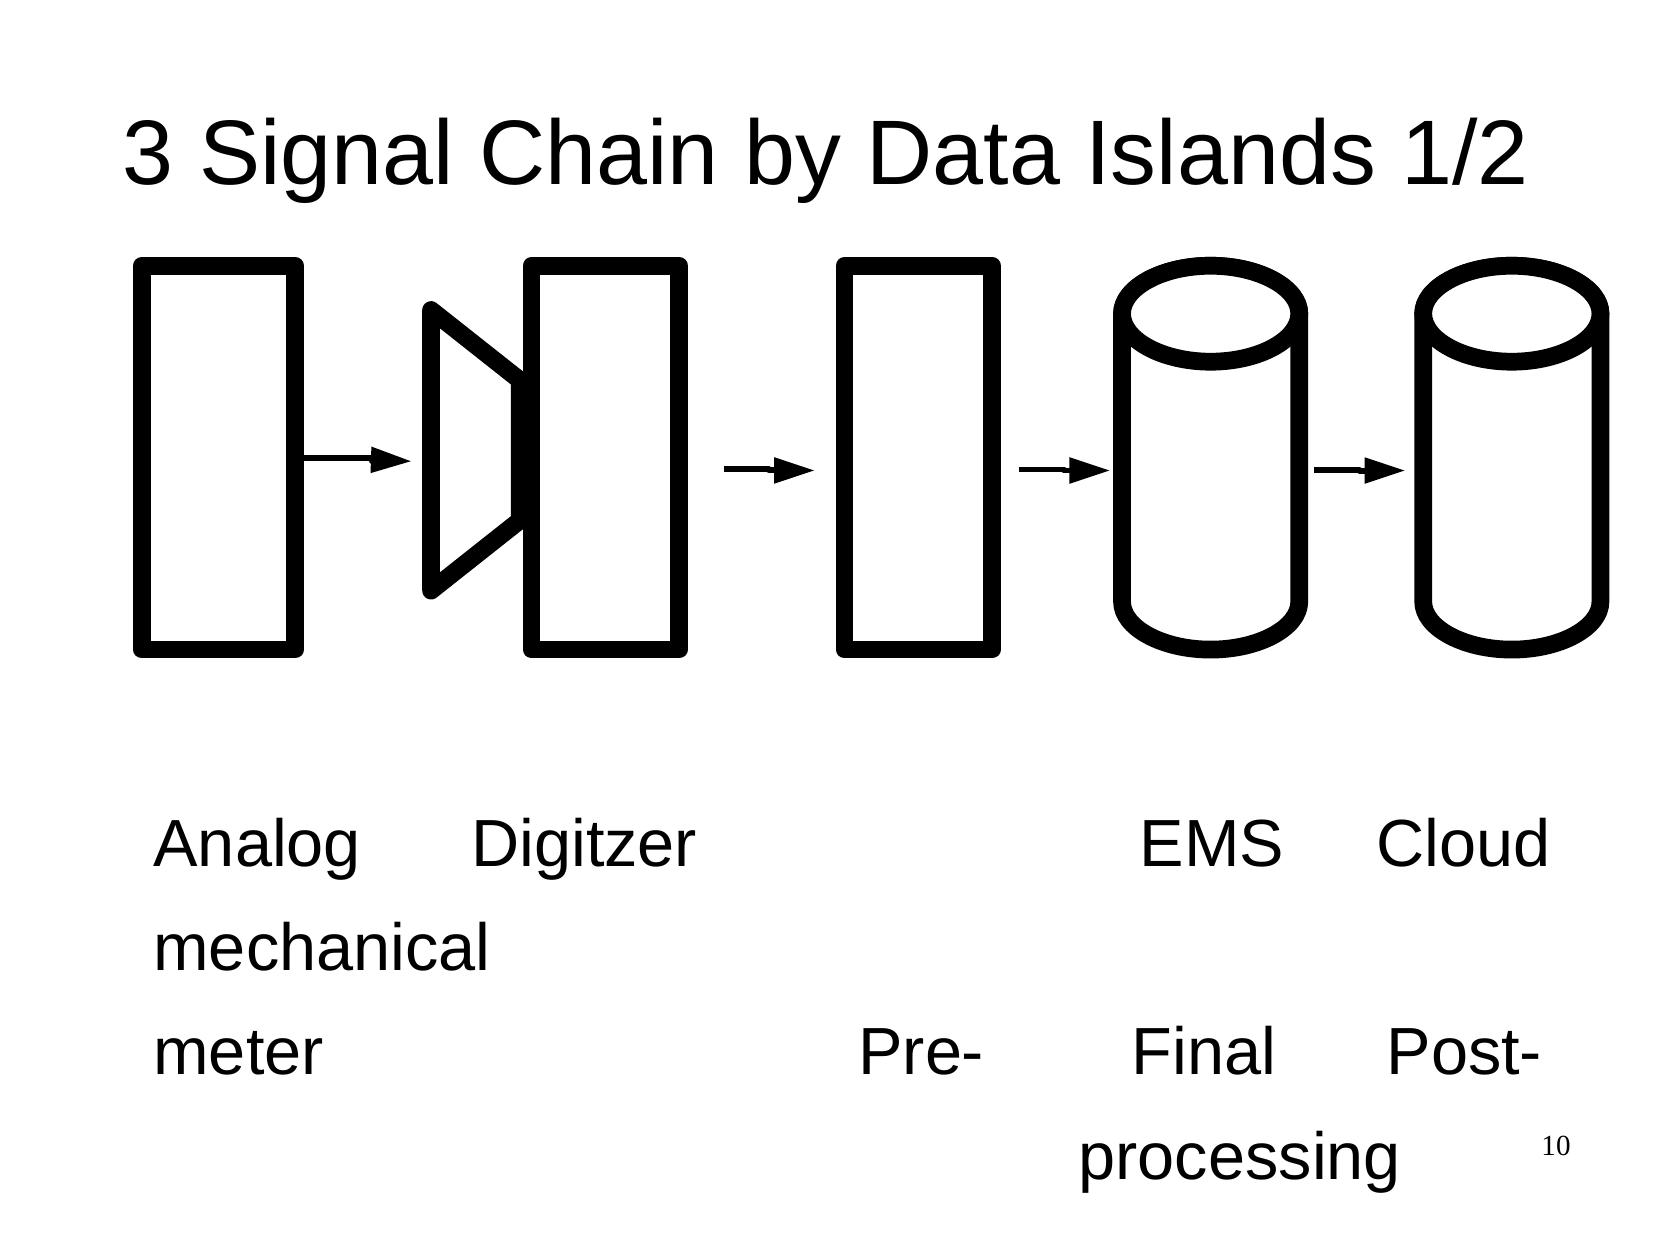

# 3 Signal Chain by Data Islands 1/2
Analog Digitzer EMS Cloud
mechanical
meter Pre- Final Post-
 processing
10